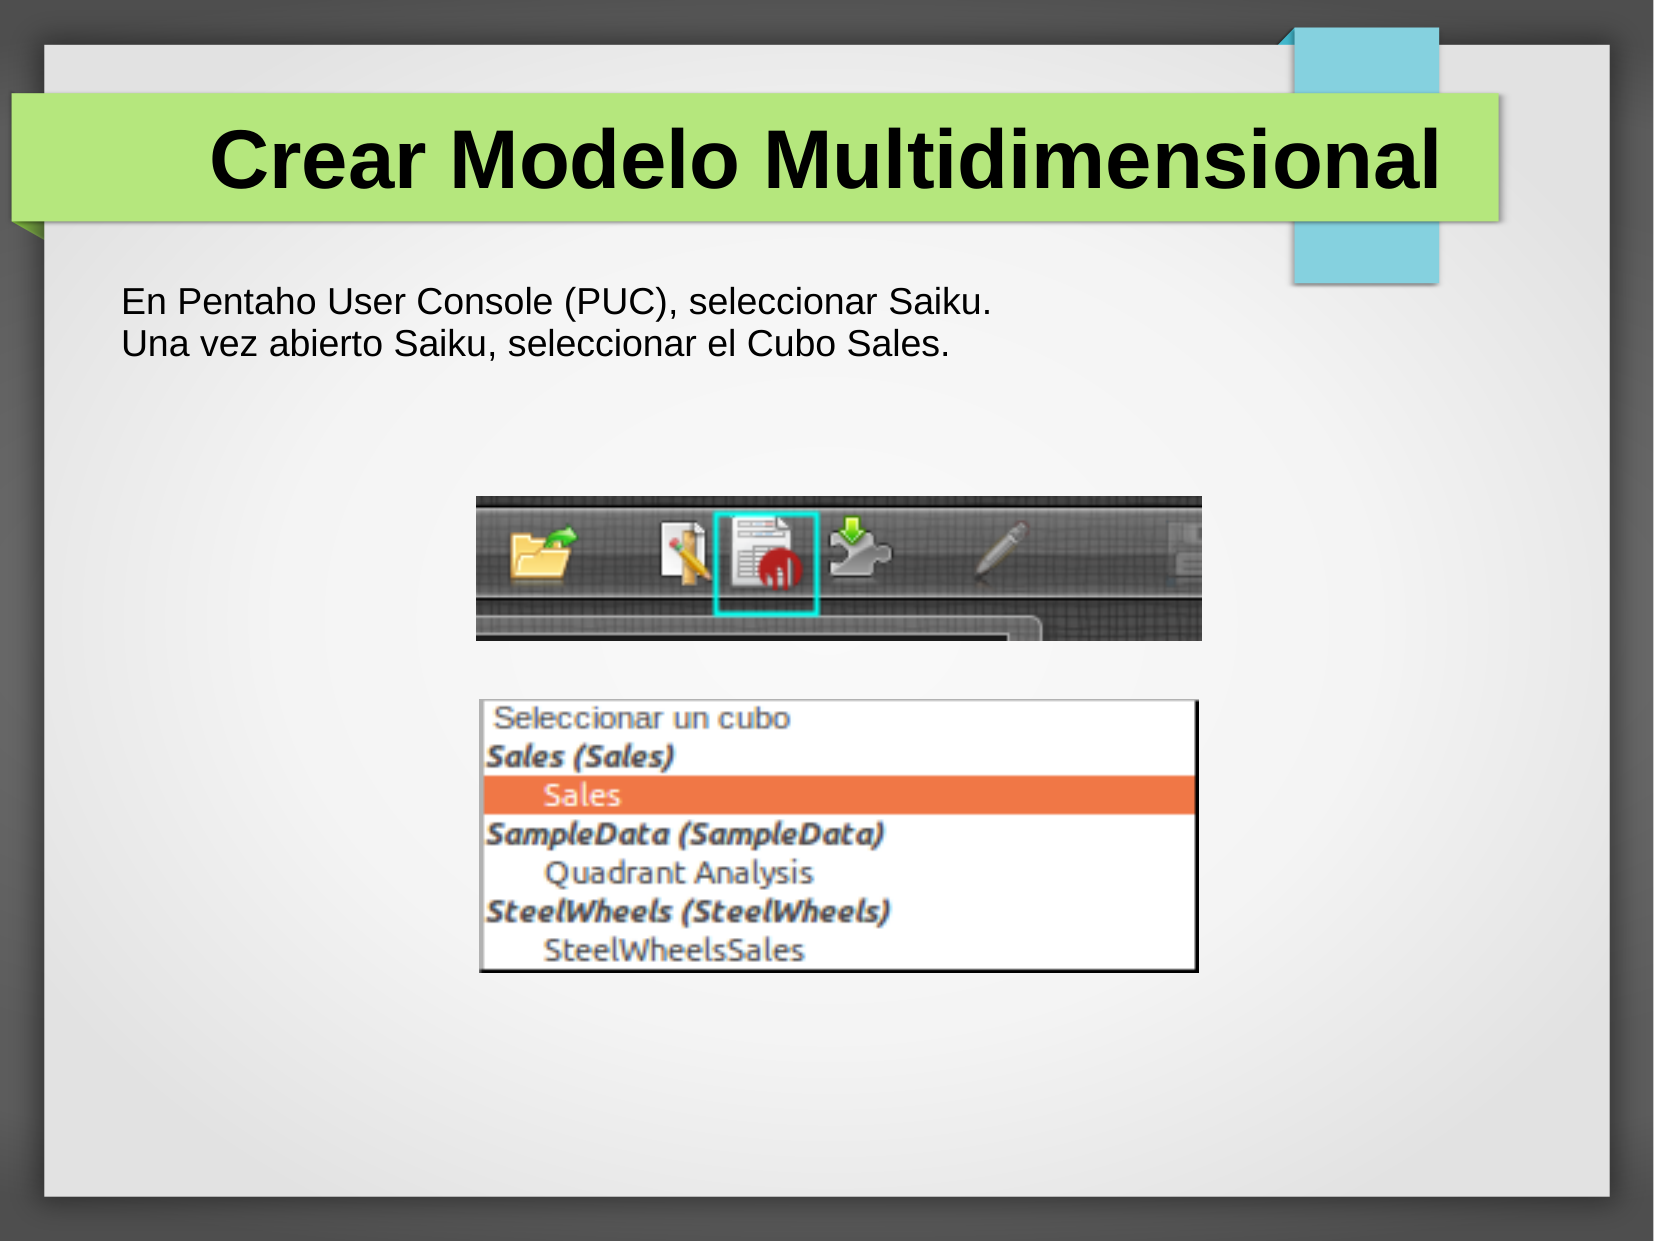

# Crear Modelo Multidimensional
En Pentaho User Console (PUC), seleccionar Saiku.
Una vez abierto Saiku, seleccionar el Cubo Sales.